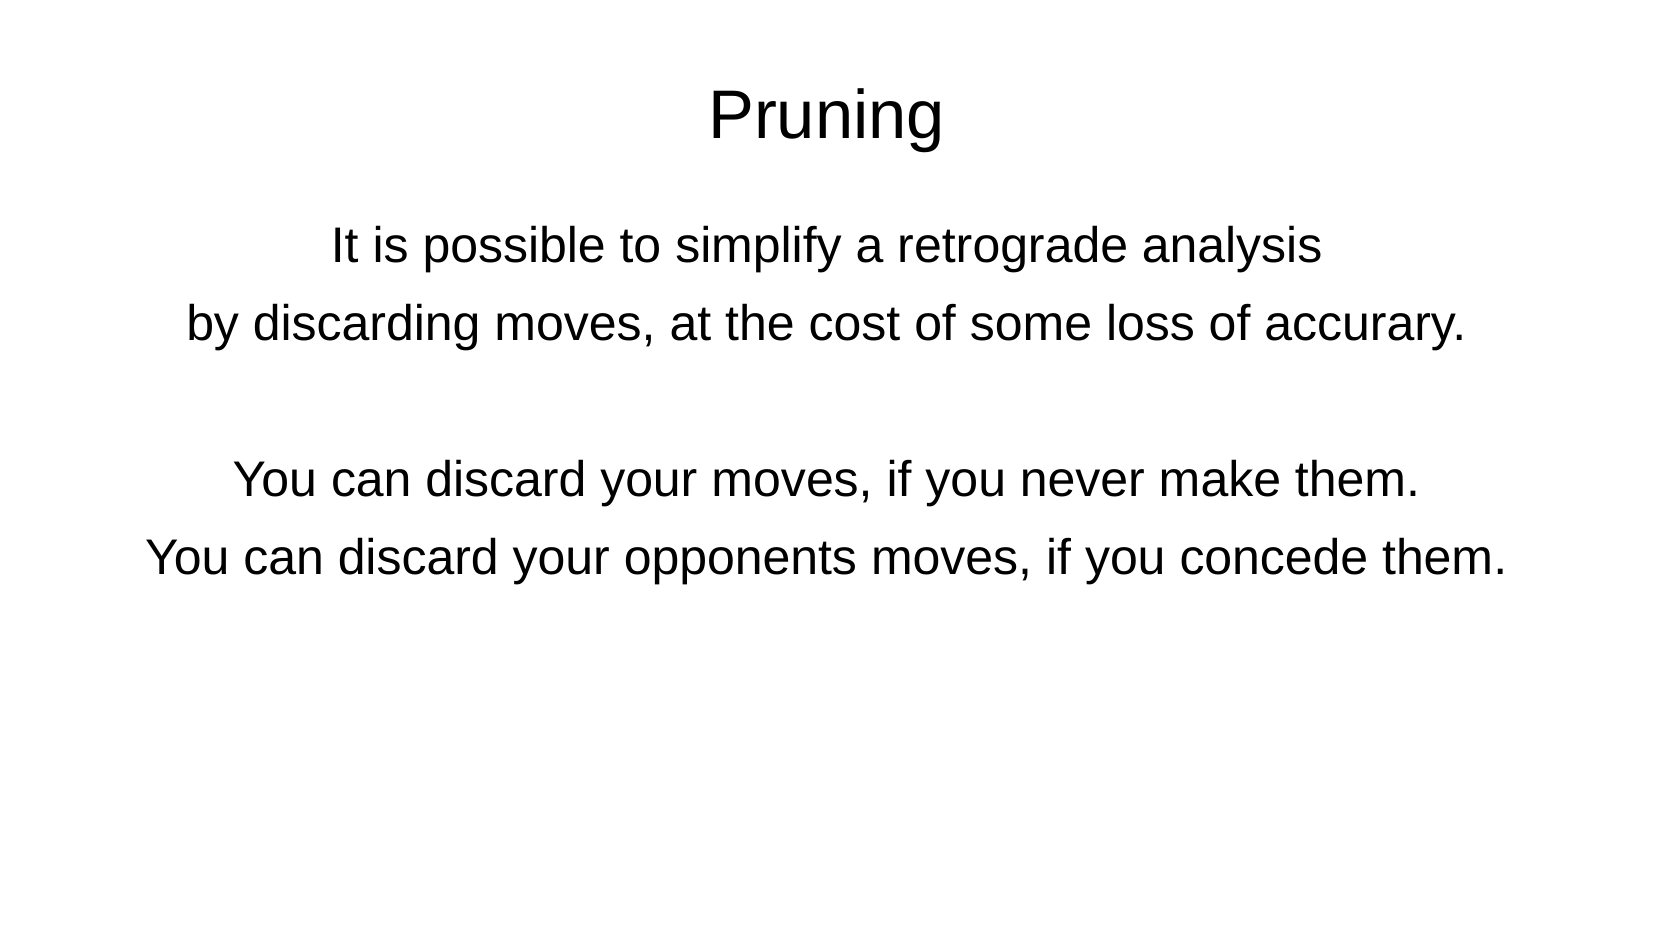

# Pruning
It is possible to simplify a retrograde analysis
by discarding moves, at the cost of some loss of accurary.
You can discard your moves, if you never make them.
You can discard your opponents moves, if you concede them.